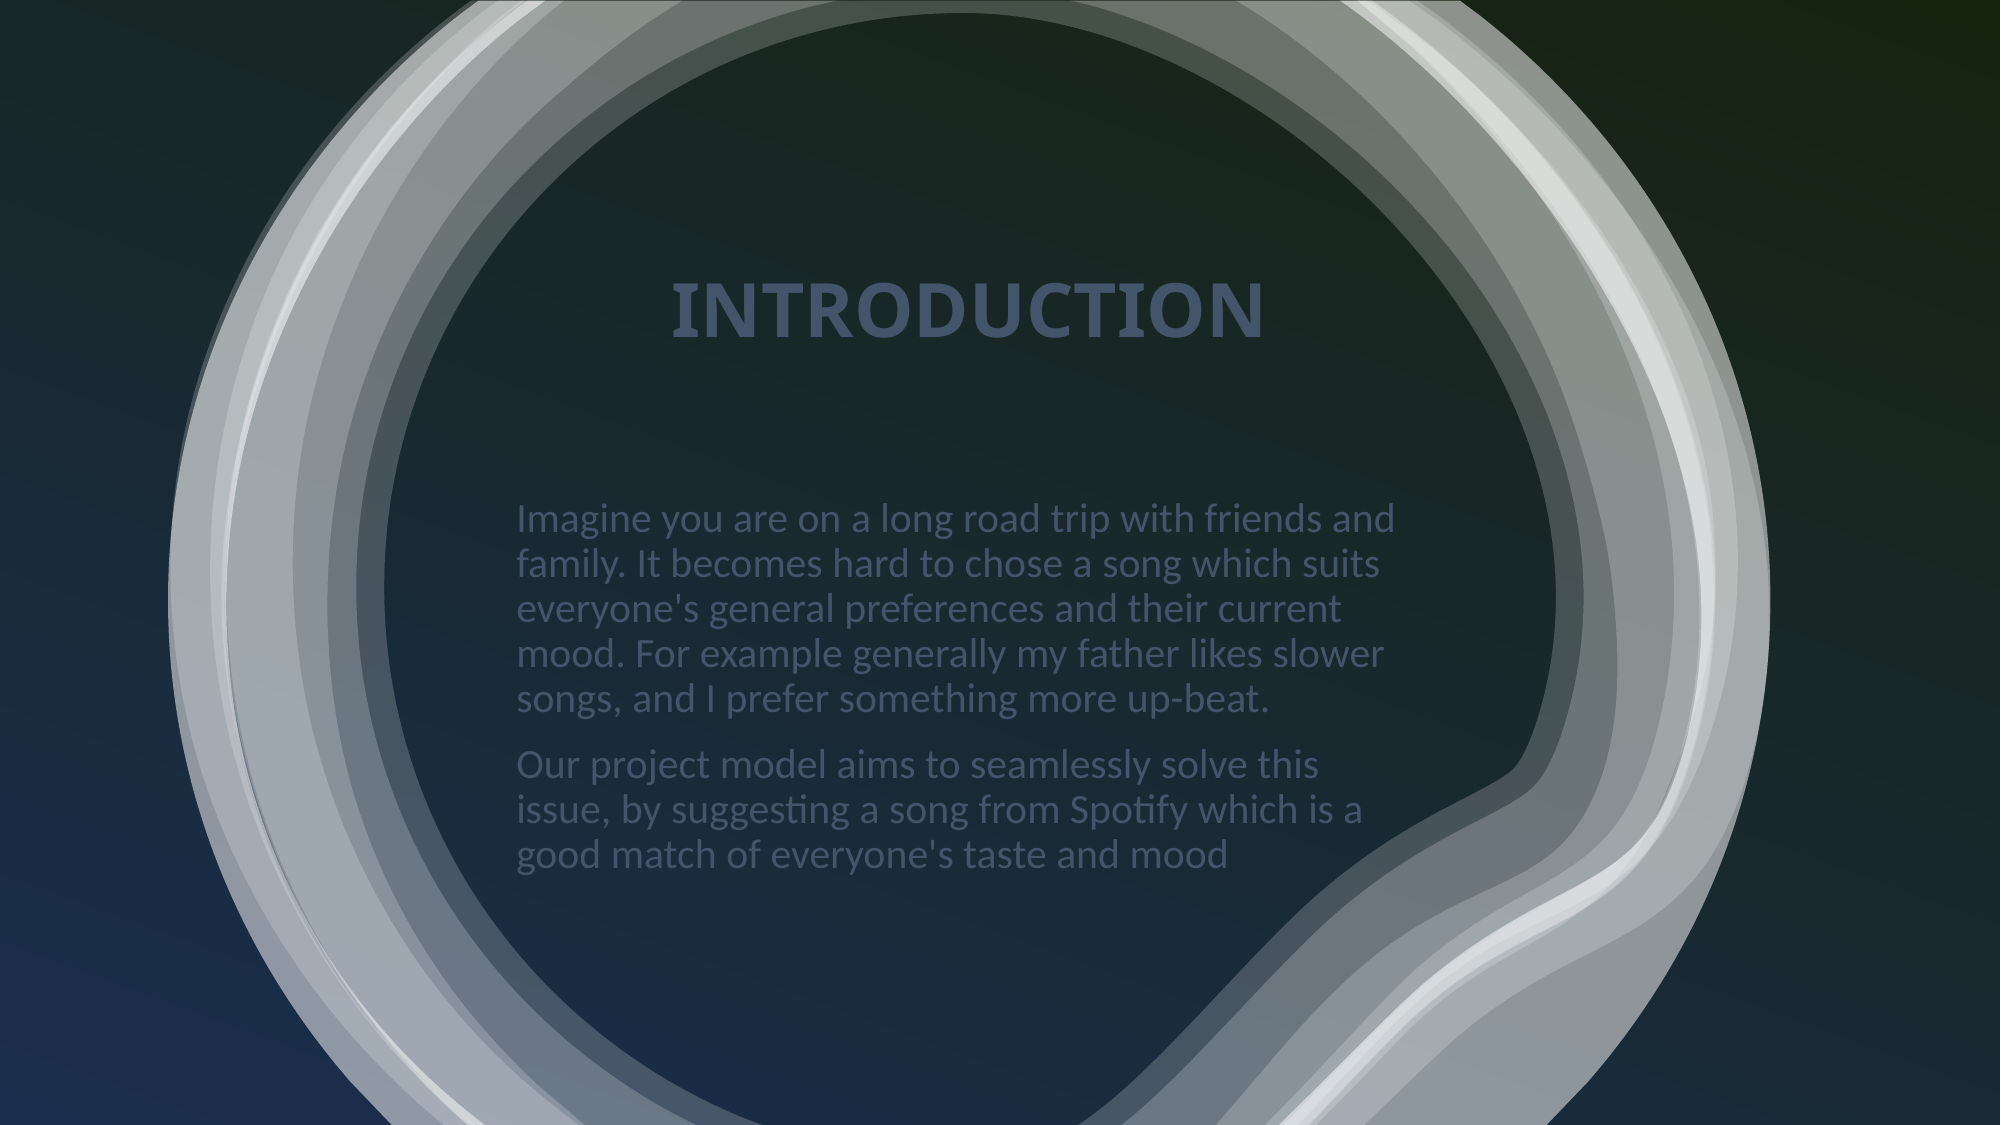

# INTRODUCTION
Imagine you are on a long road trip with friends and family. It becomes hard to chose a song which suits everyone's general preferences and their current mood. For example generally my father likes slower songs, and I prefer something more up-beat.
Our project model aims to seamlessly solve this issue, by suggesting a song from Spotify which is a good match of everyone's taste and mood